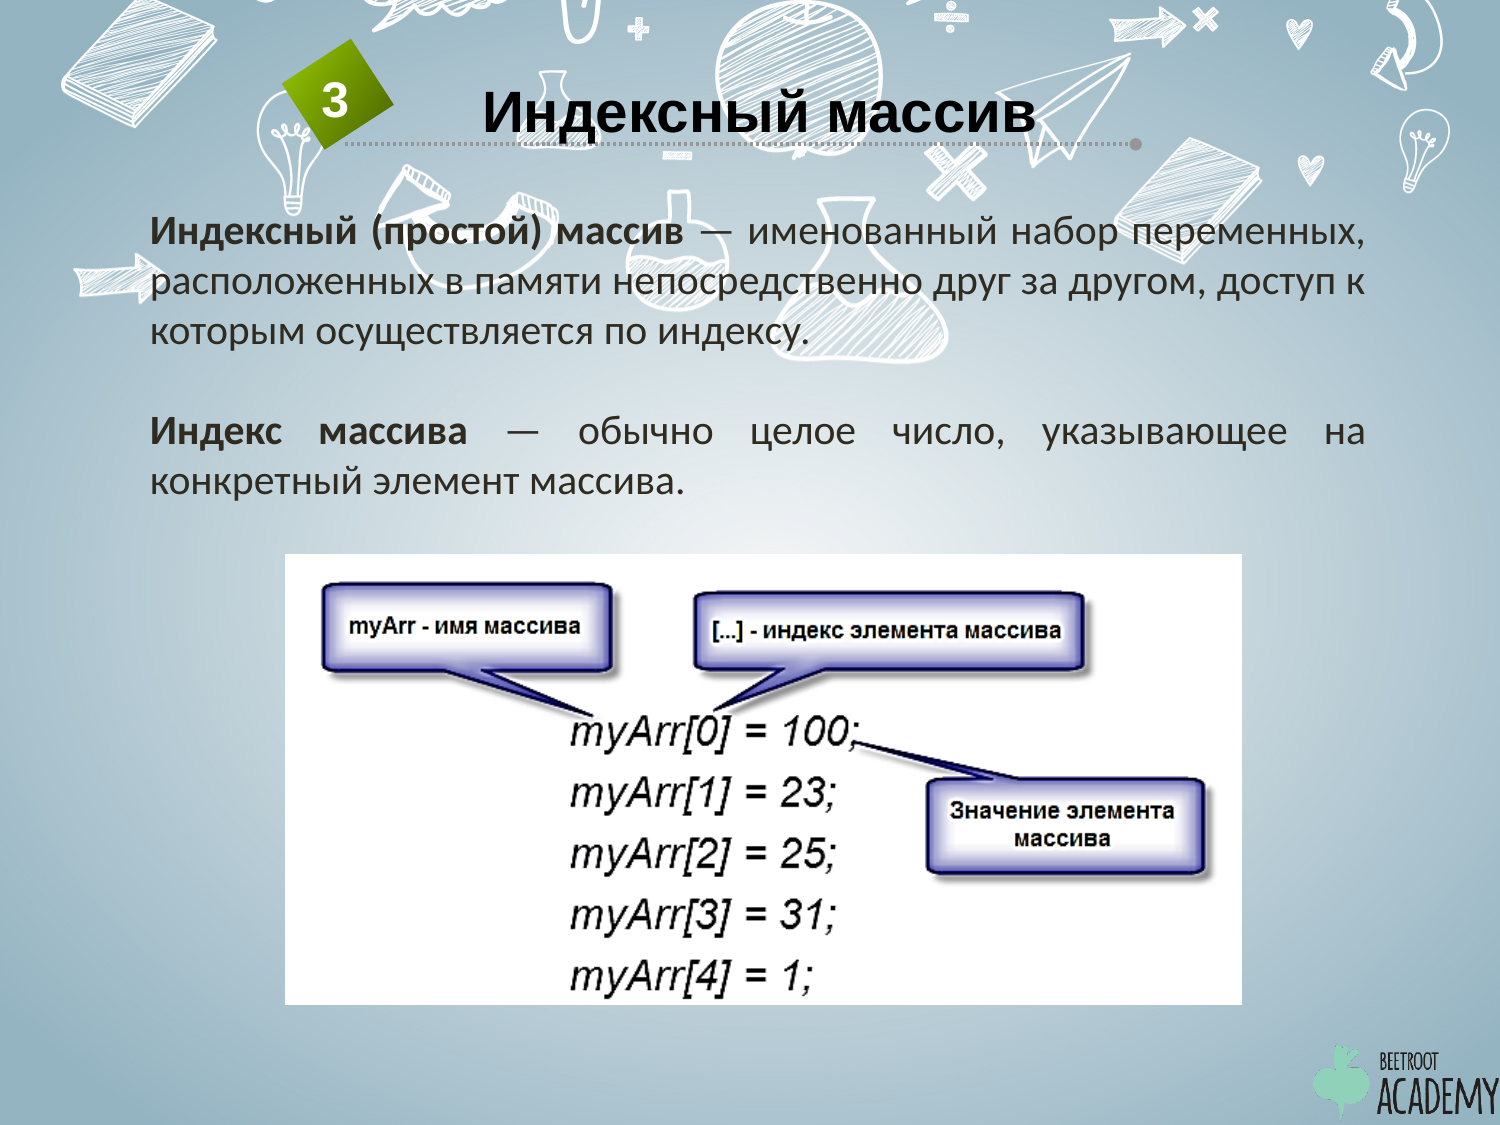

3
 Индексный массив
Индексный (простой) массив — именованный набор переменных, расположенных в памяти непосредственно друг за другом, доступ к которым осуществляется по индексу.
Индекс массива — обычно целое число, указывающее на конкретный элемент массива.